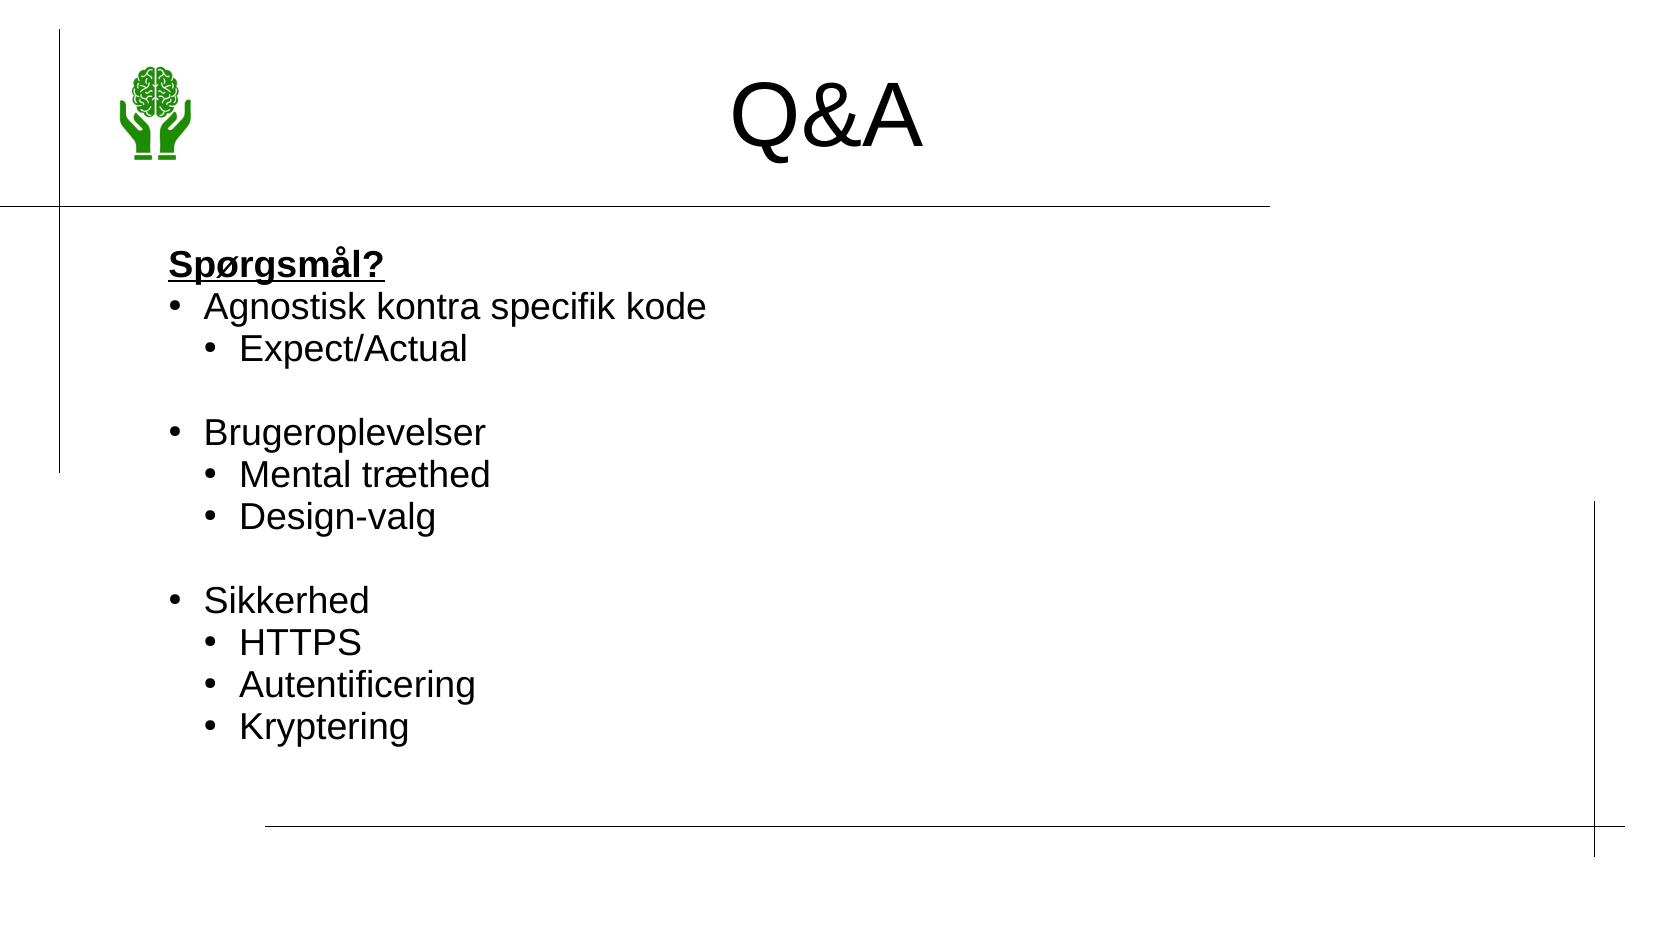

# Q&A
Spørgsmål?
Agnostisk kontra specifik kode
Expect/Actual
Brugeroplevelser
Mental træthed
Design-valg
Sikkerhed
HTTPS
Autentificering
Kryptering